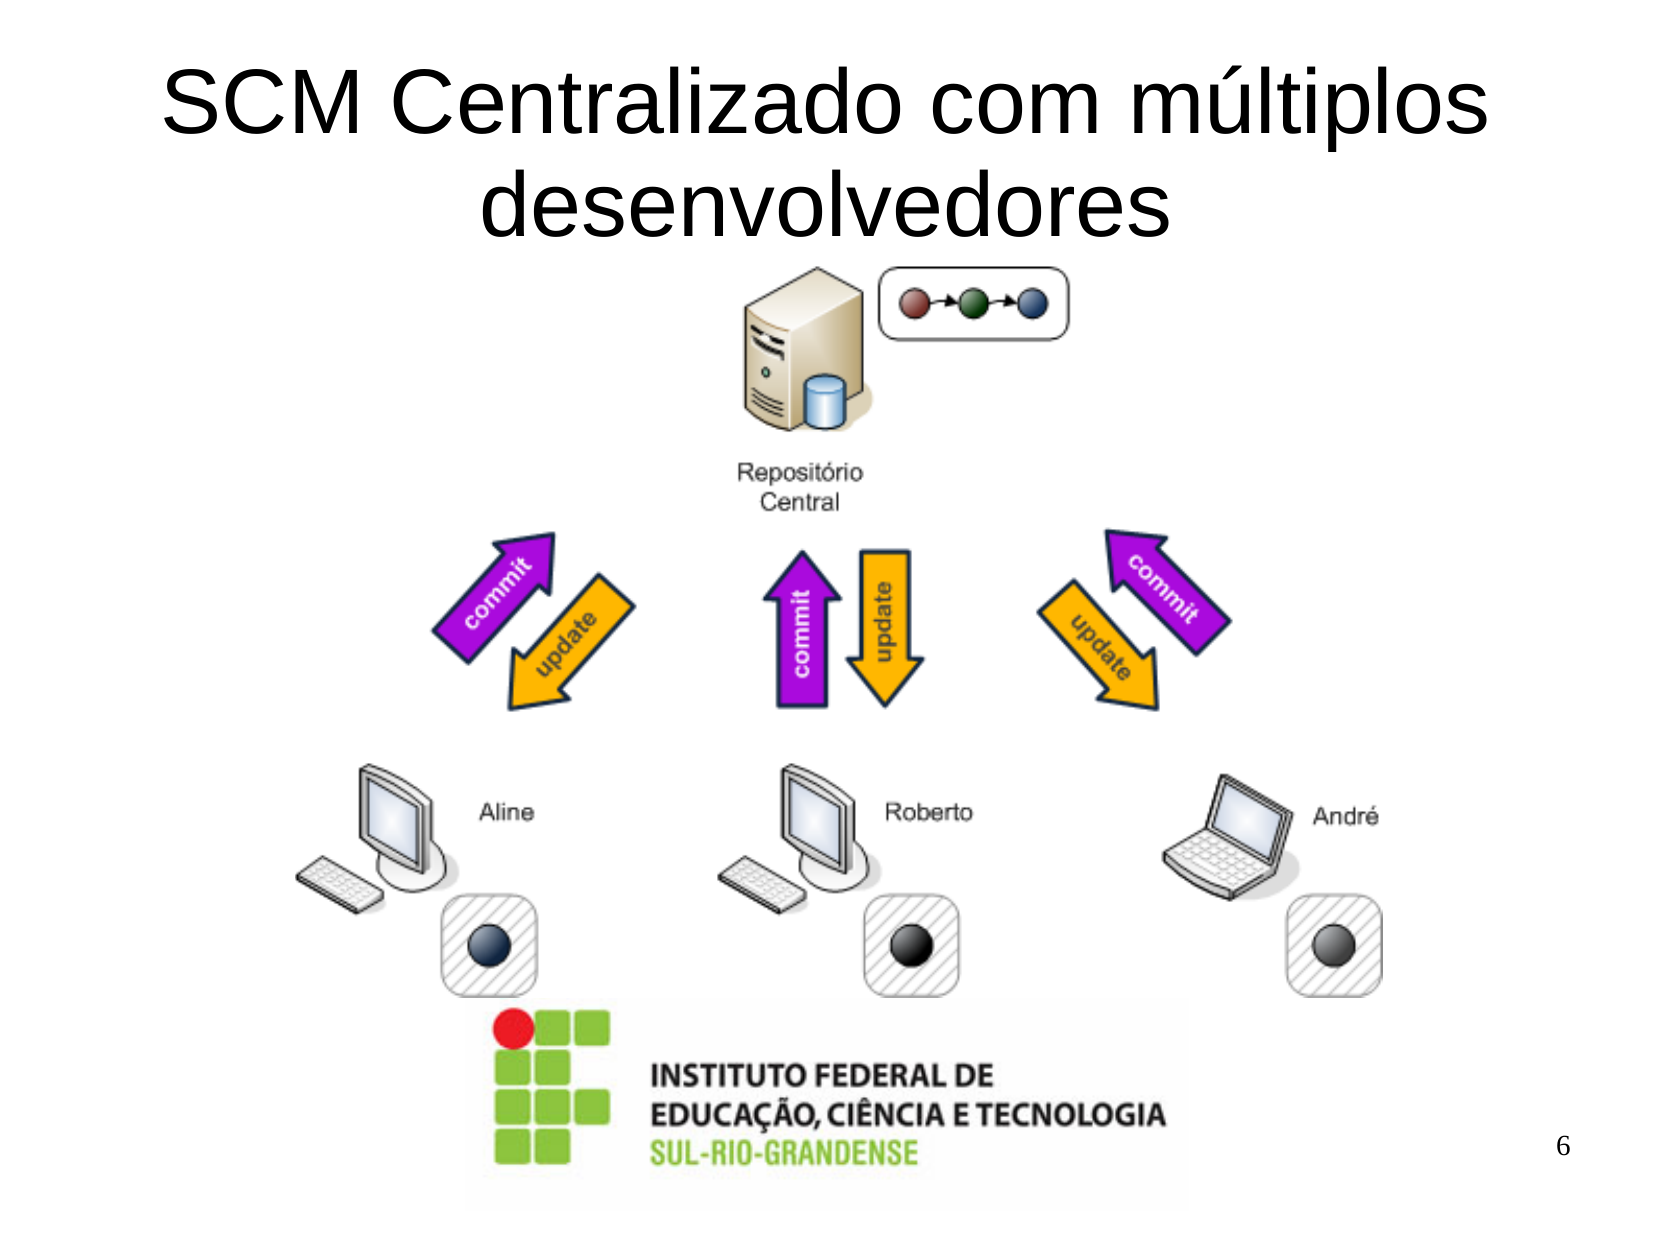

# SCM Centralizado com múltiplos desenvolvedores
6